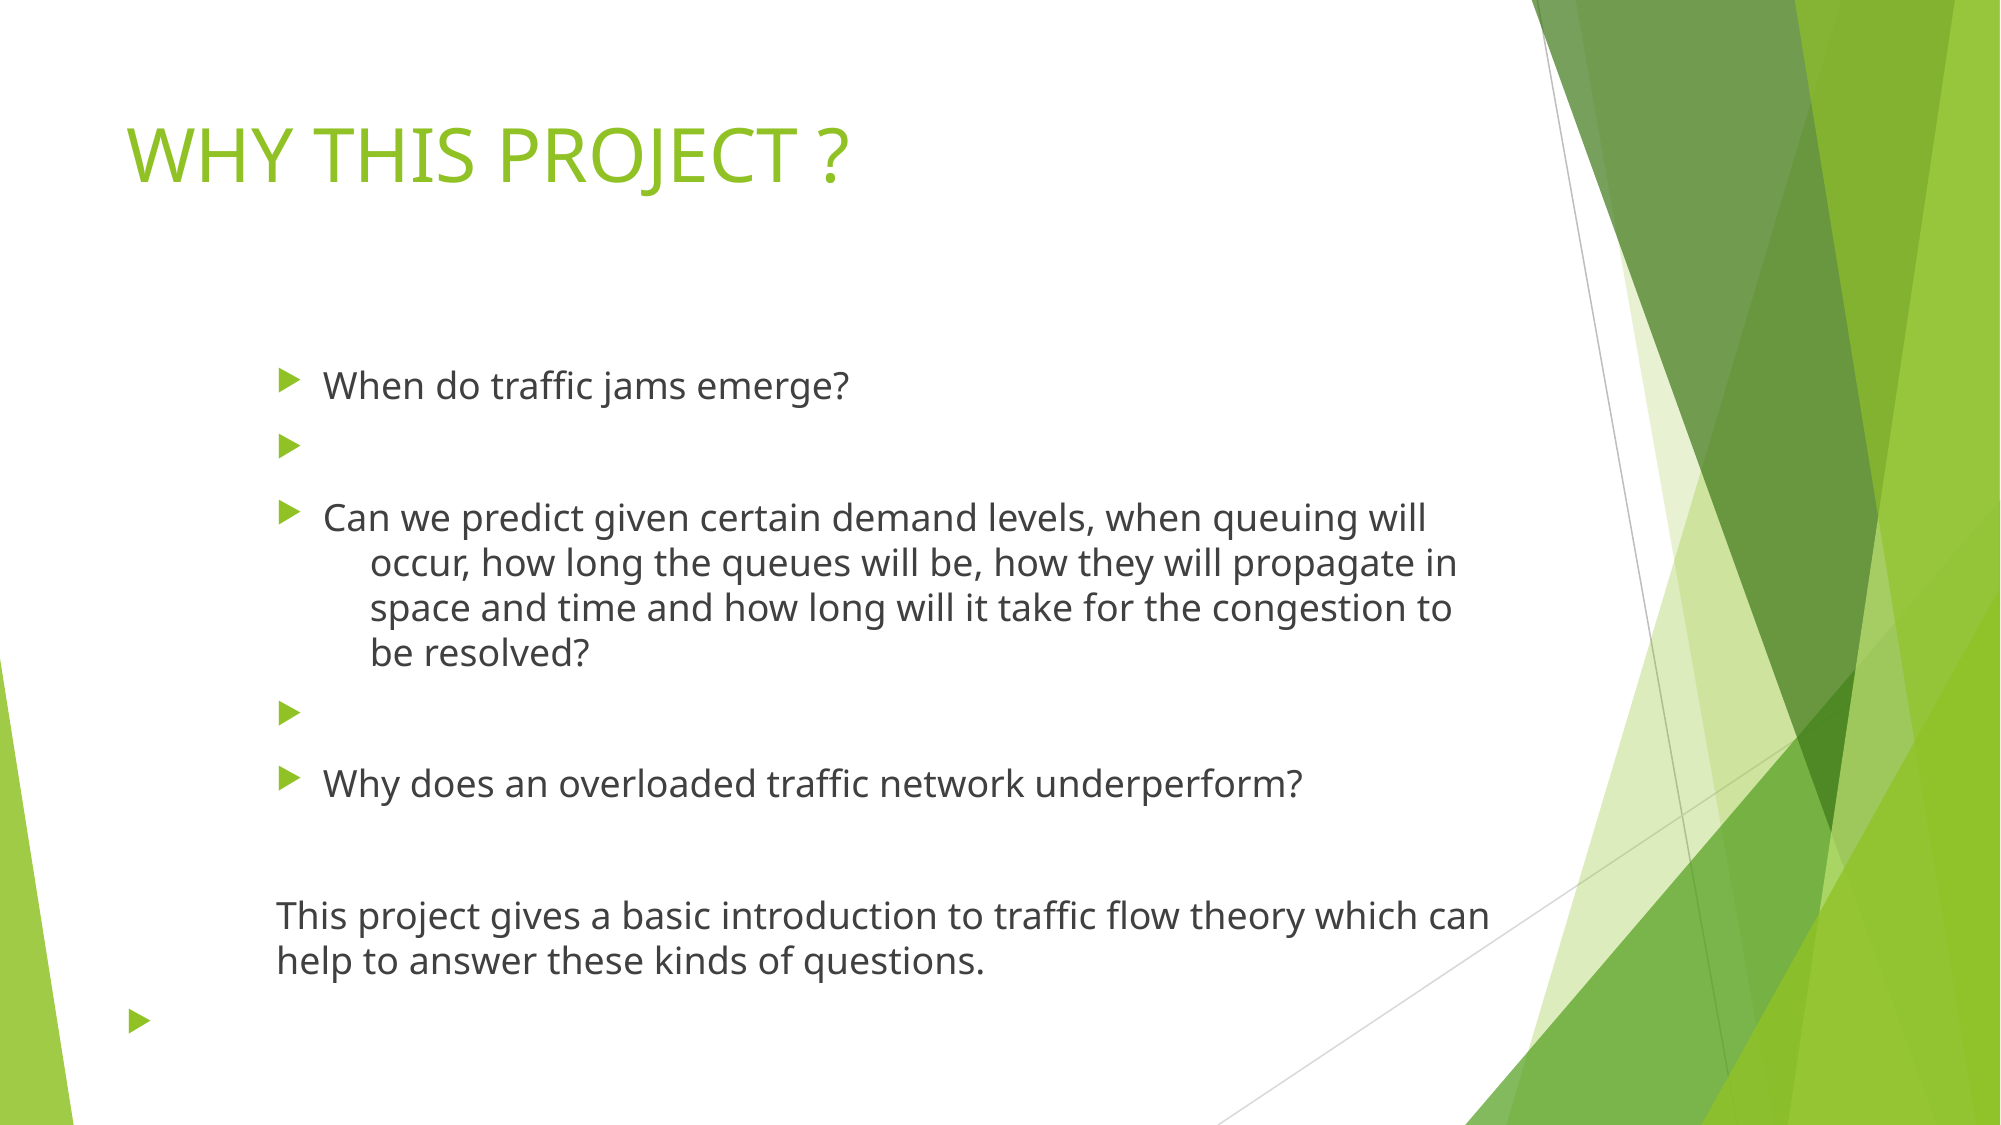

# WHY THIS PROJECT ?
When do traffic jams emerge?
Can we predict given certain demand levels, when queuing will occur, how long the queues will be, how they will propagate in space and time and how long will it take for the congestion to be resolved?
Why does an overloaded traffic network underperform?
This project gives a basic introduction to traffic flow theory which can help to answer these kinds of questions.